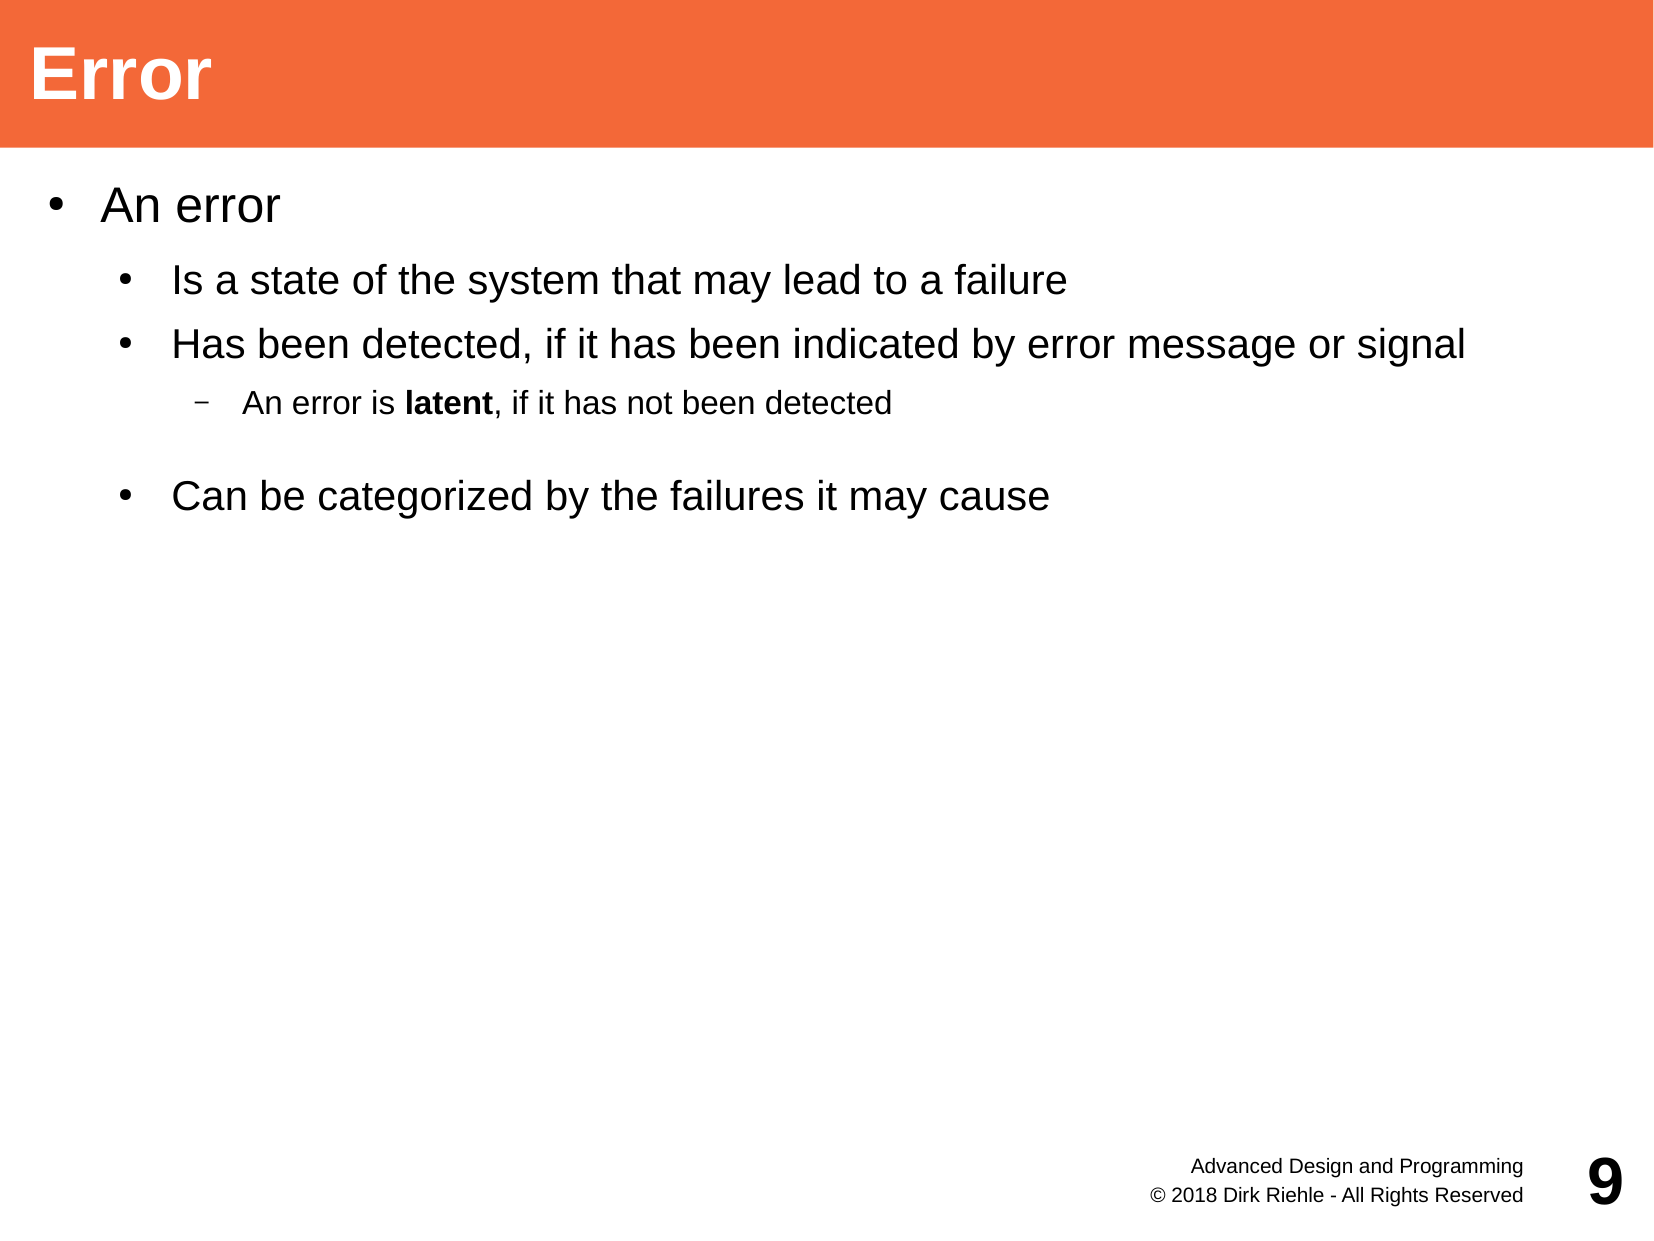

# Error
An error
Is a state of the system that may lead to a failure
Has been detected, if it has been indicated by error message or signal
An error is latent, if it has not been detected
Can be categorized by the failures it may cause
Advanced Design and Programming
9
© 2018 Dirk Riehle - All Rights Reserved